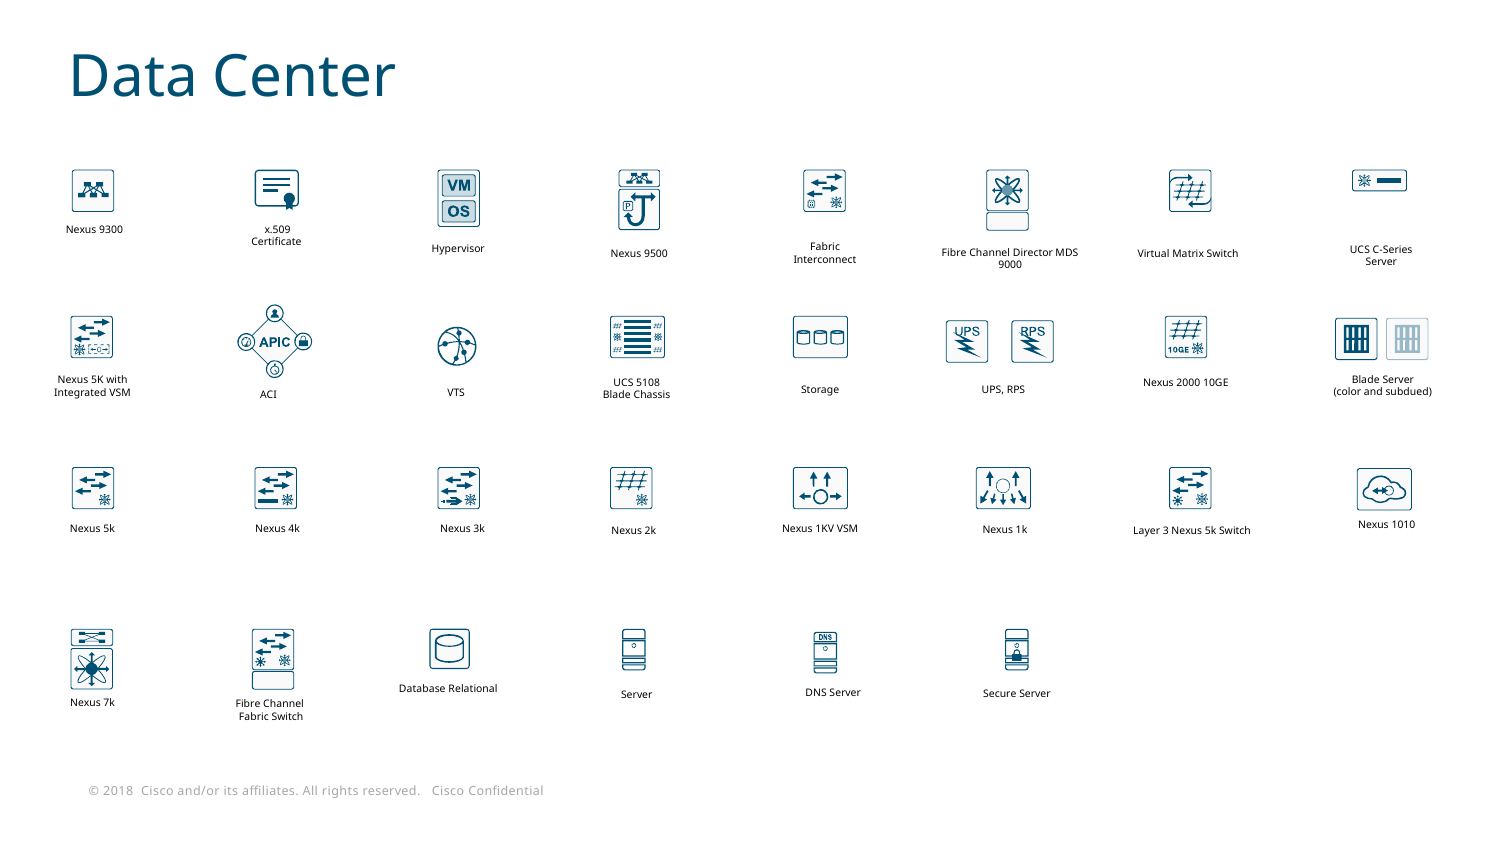

# Data Center
x.509
Certificate
Nexus 9300
Fabric
Interconnect
Hypervisor
UCS C-Series
Server
Fibre Channel Director MDS 9000
Nexus 9500
Virtual Matrix Switch
Blade Server
(color and subdued)
Nexus 5K with Integrated VSM
UCS 5108
Blade Chassis
Nexus 2000 10GE
UPS, RPS
Storage
VTS
ACI
Nexus 1010
Nexus 5k
Nexus 4k
Nexus 3k
Nexus 1KV VSM
Nexus 1k
Nexus 2k
Layer 3 Nexus 5k Switch
Database Relational
DNS Server
Secure Server
Server
Nexus 7k
Fibre Channel
Fabric Switch